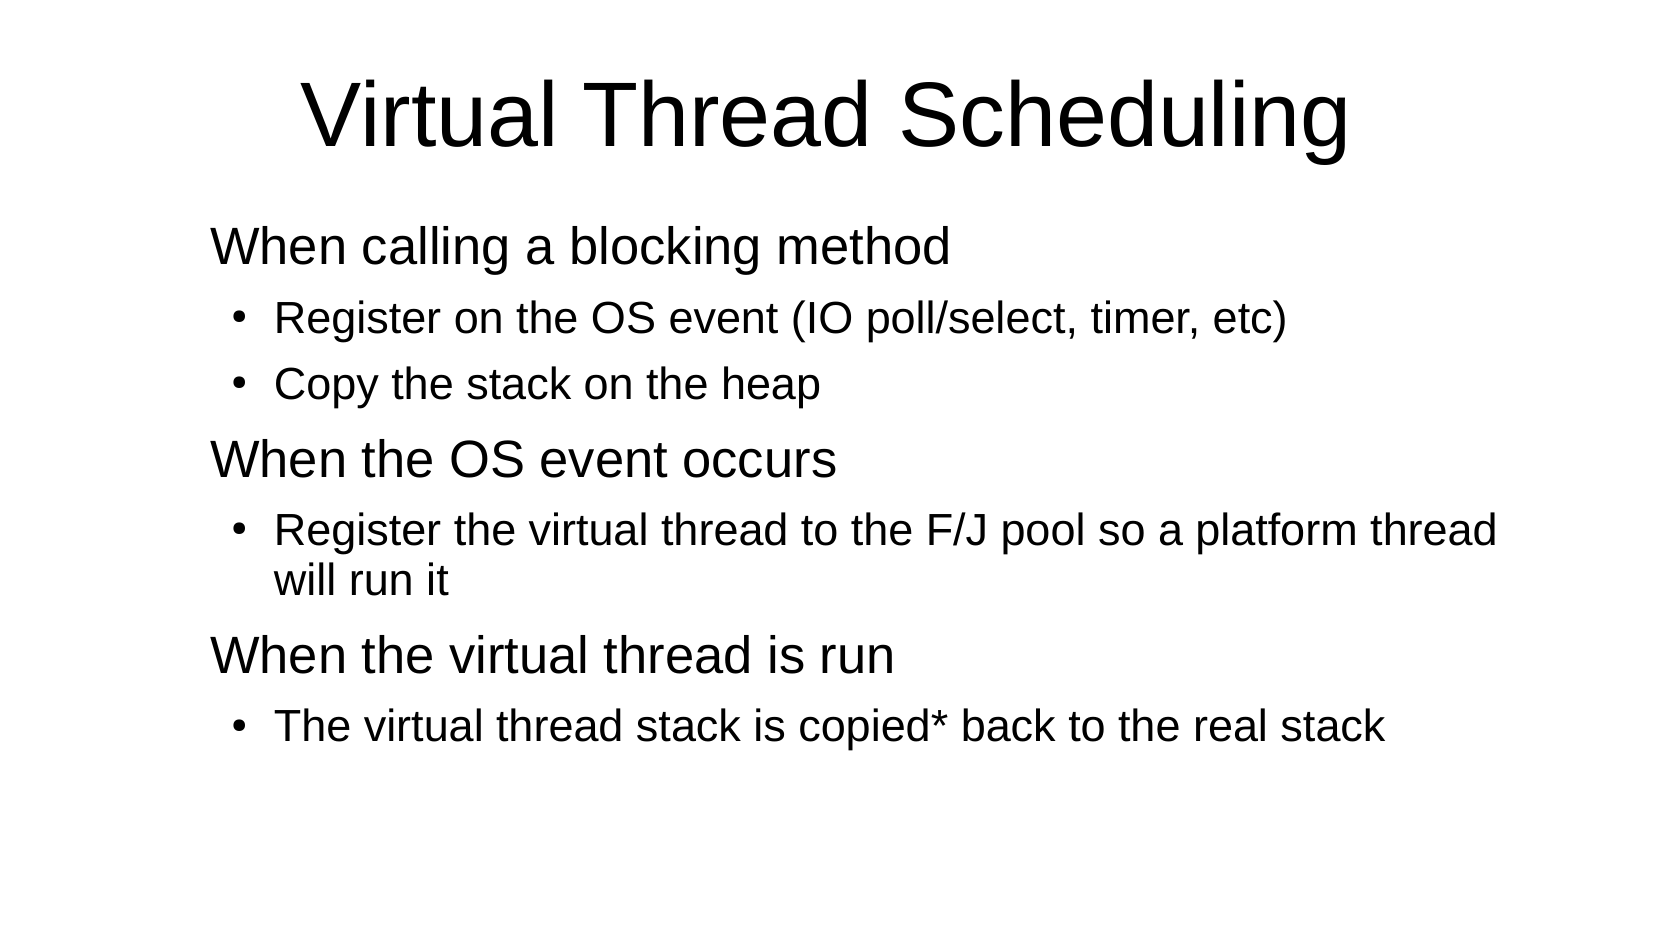

# Virtual Thread Scheduling
When calling a blocking method
Register on the OS event (IO poll/select, timer, etc)
Copy the stack on the heap
When the OS event occurs
Register the virtual thread to the F/J pool so a platform thread will run it
When the virtual thread is run
The virtual thread stack is copied* back to the real stack